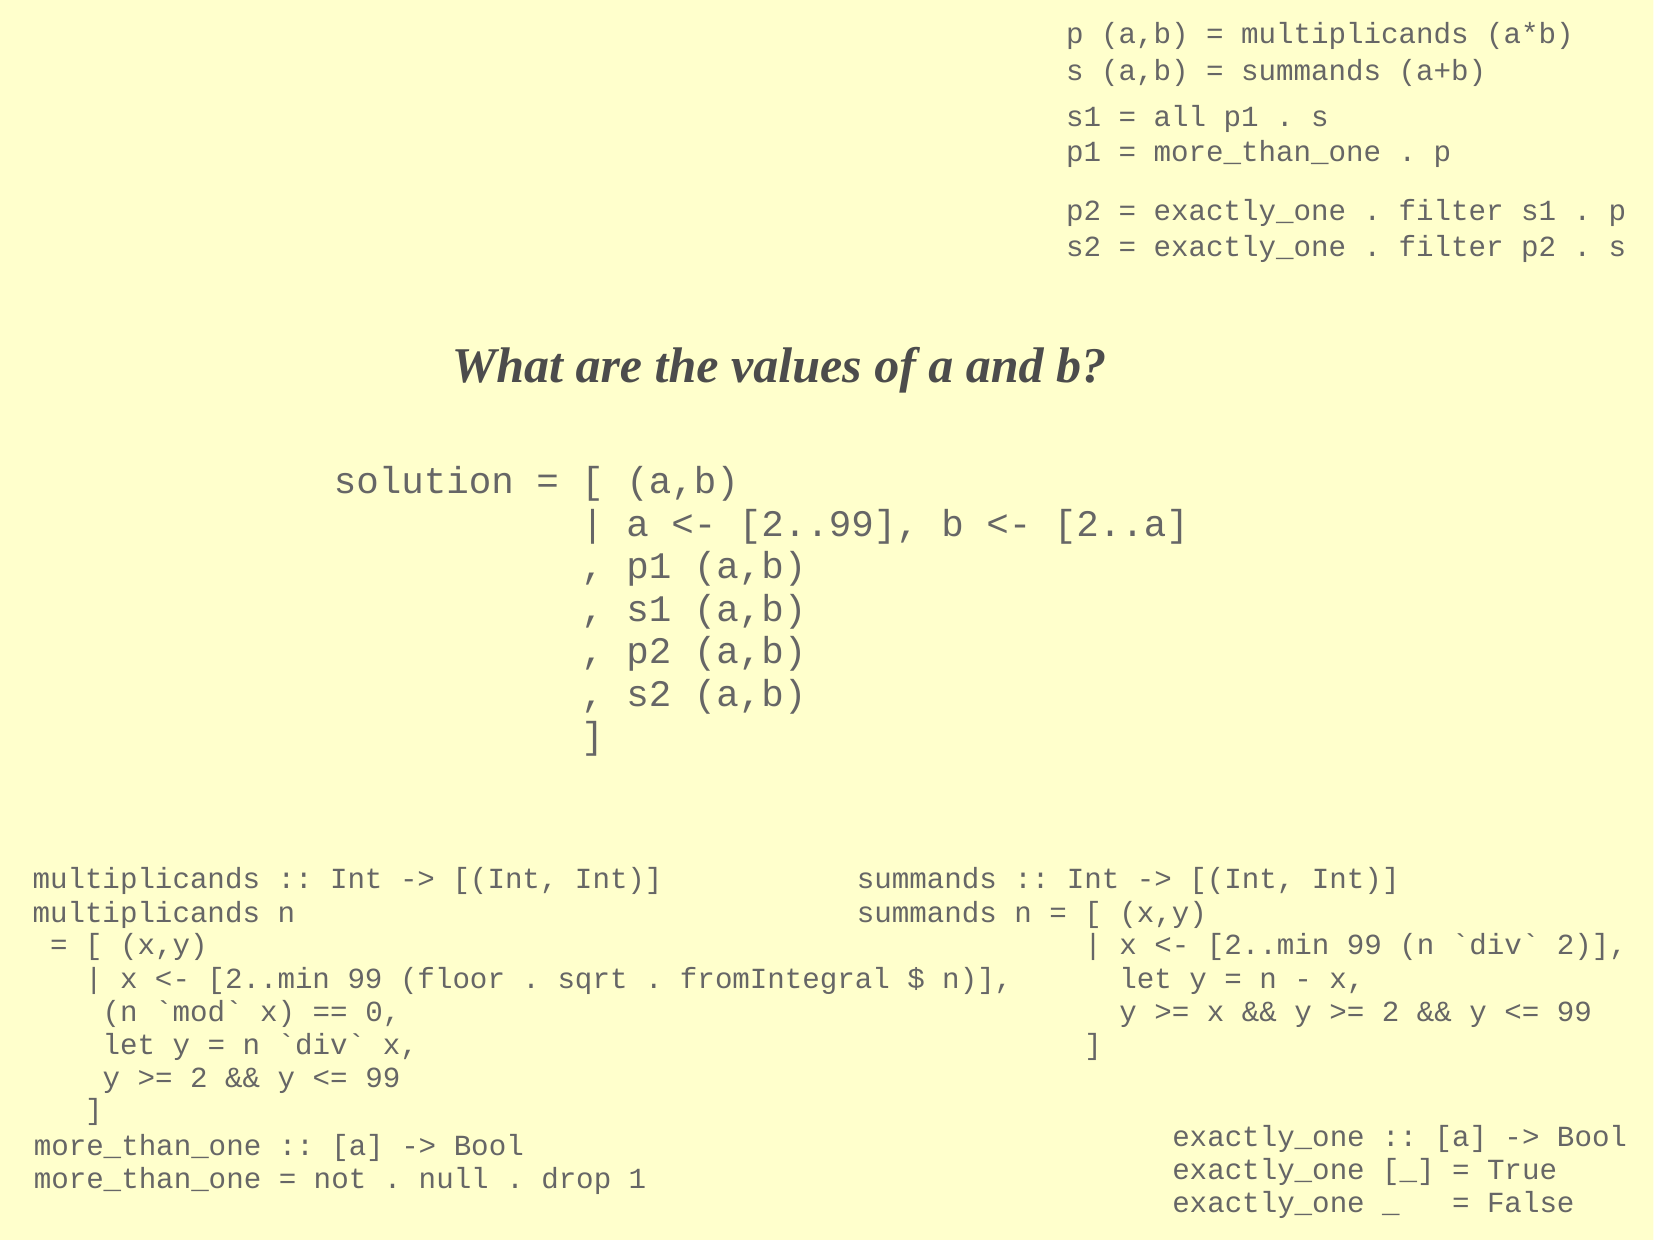

p (a,b) = multiplicands (a*b)
s (a,b) = summands (a+b)
s1 = all p1 . s
p1 = more_than_one . p
p2 = exactly_one . filter s1 . p
s2 = exactly_one . filter p2 . s
What are the values of a and b?
solution = [ (a,b)
 | a <- [2..99], b <- [2..a]
 , p1 (a,b)
 , s1 (a,b)
 , p2 (a,b)
 , s2 (a,b)
 ]
multiplicands :: Int -> [(Int, Int)]
multiplicands n
 = [ (x,y)
 | x <- [2..min 99 (floor . sqrt . fromIntegral $ n)],
 (n `mod` x) == 0,
 let y = n `div` x,
 y >= 2 && y <= 99
 ]
summands :: Int -> [(Int, Int)]
summands n = [ (x,y)
 | x <- [2..min 99 (n `div` 2)],
 let y = n - x,
 y >= x && y >= 2 && y <= 99
 ]
exactly_one :: [a] -> Bool
exactly_one [_] = True
exactly_one _ = False
more_than_one :: [a] -> Bool
more_than_one = not . null . drop 1